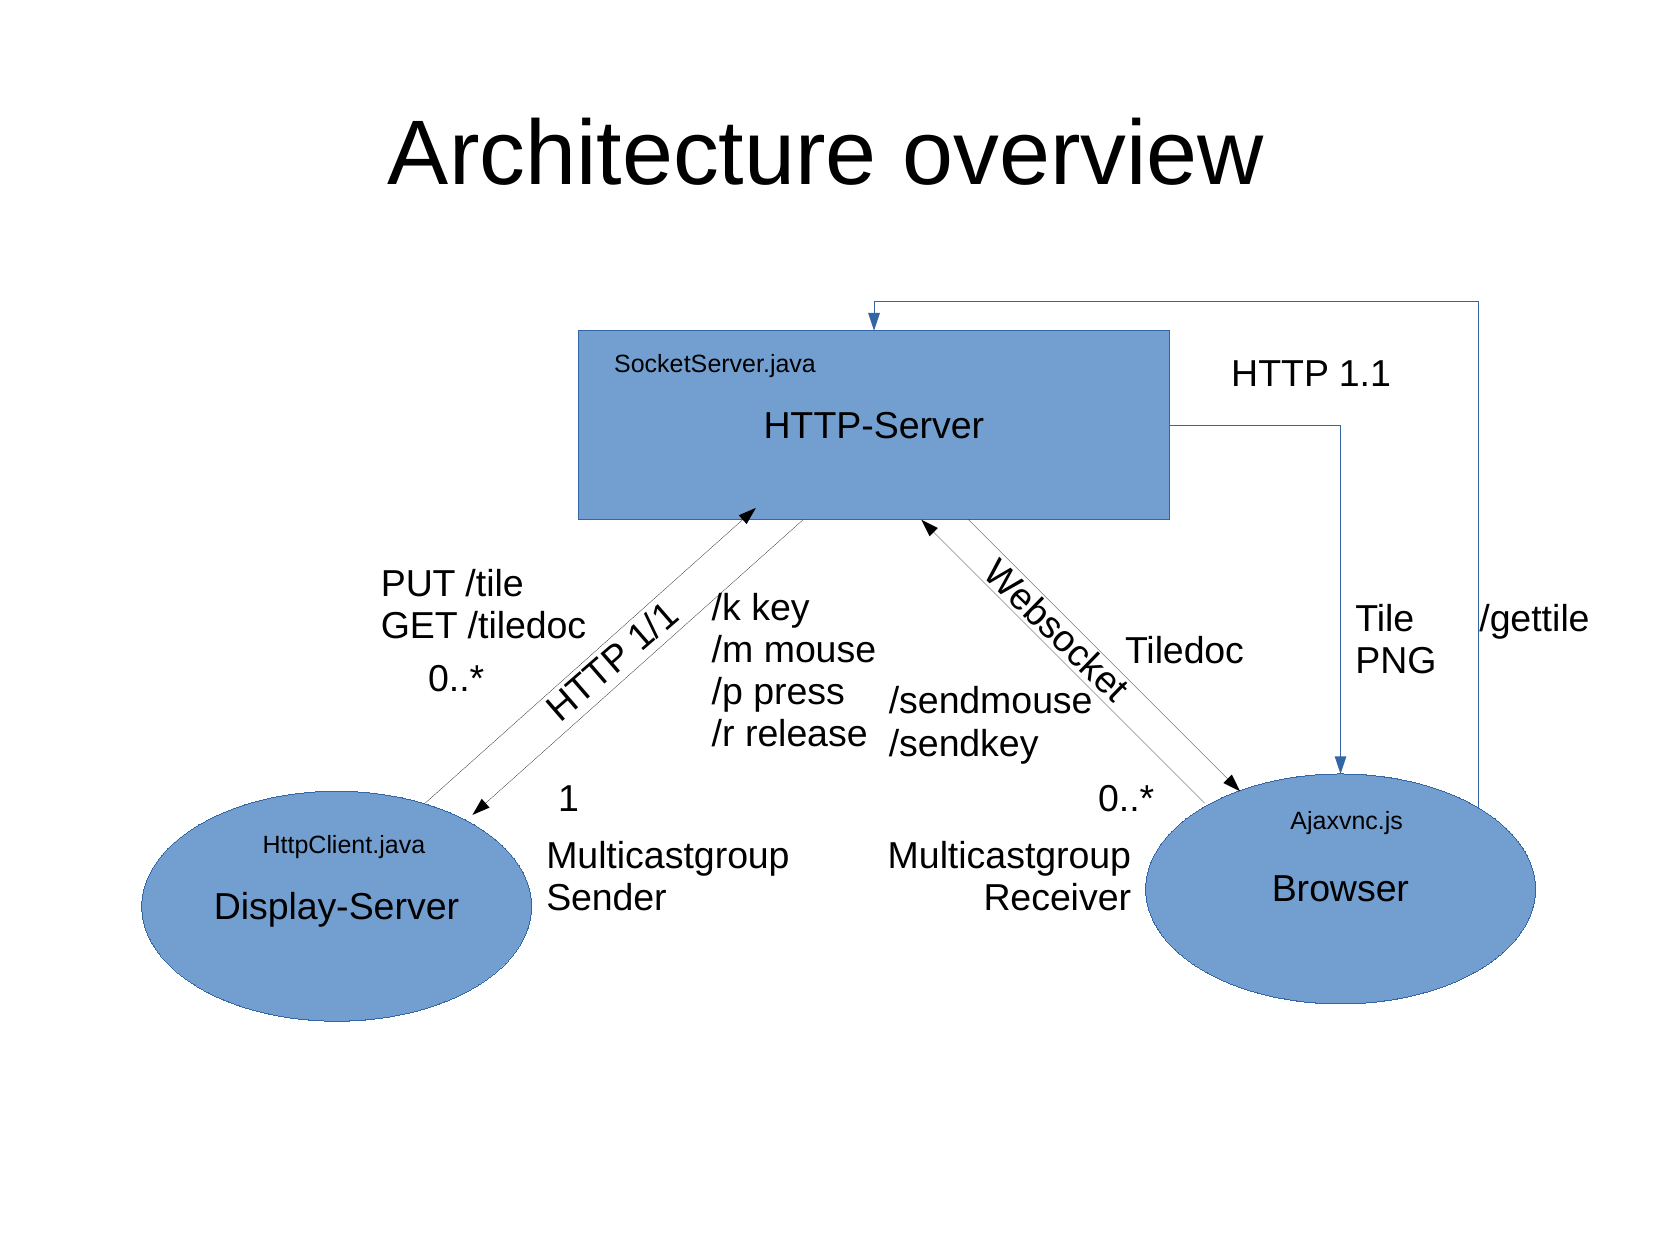

# Architecture overview
HTTP-Server
SocketServer.java
HTTP 1.1
PUT /tile
GET /tiledoc
/k key
/m mouse
/p press
/r release
Tile
PNG
/gettile
Websocket
Tiledoc
HTTP 1/1
0..*
/sendmouse
/sendkey
1
0..*
Browser
Display-Server
Ajaxvnc.js
HttpClient.java
Multicastgroup
Sender
Multicastgroup
Receiver